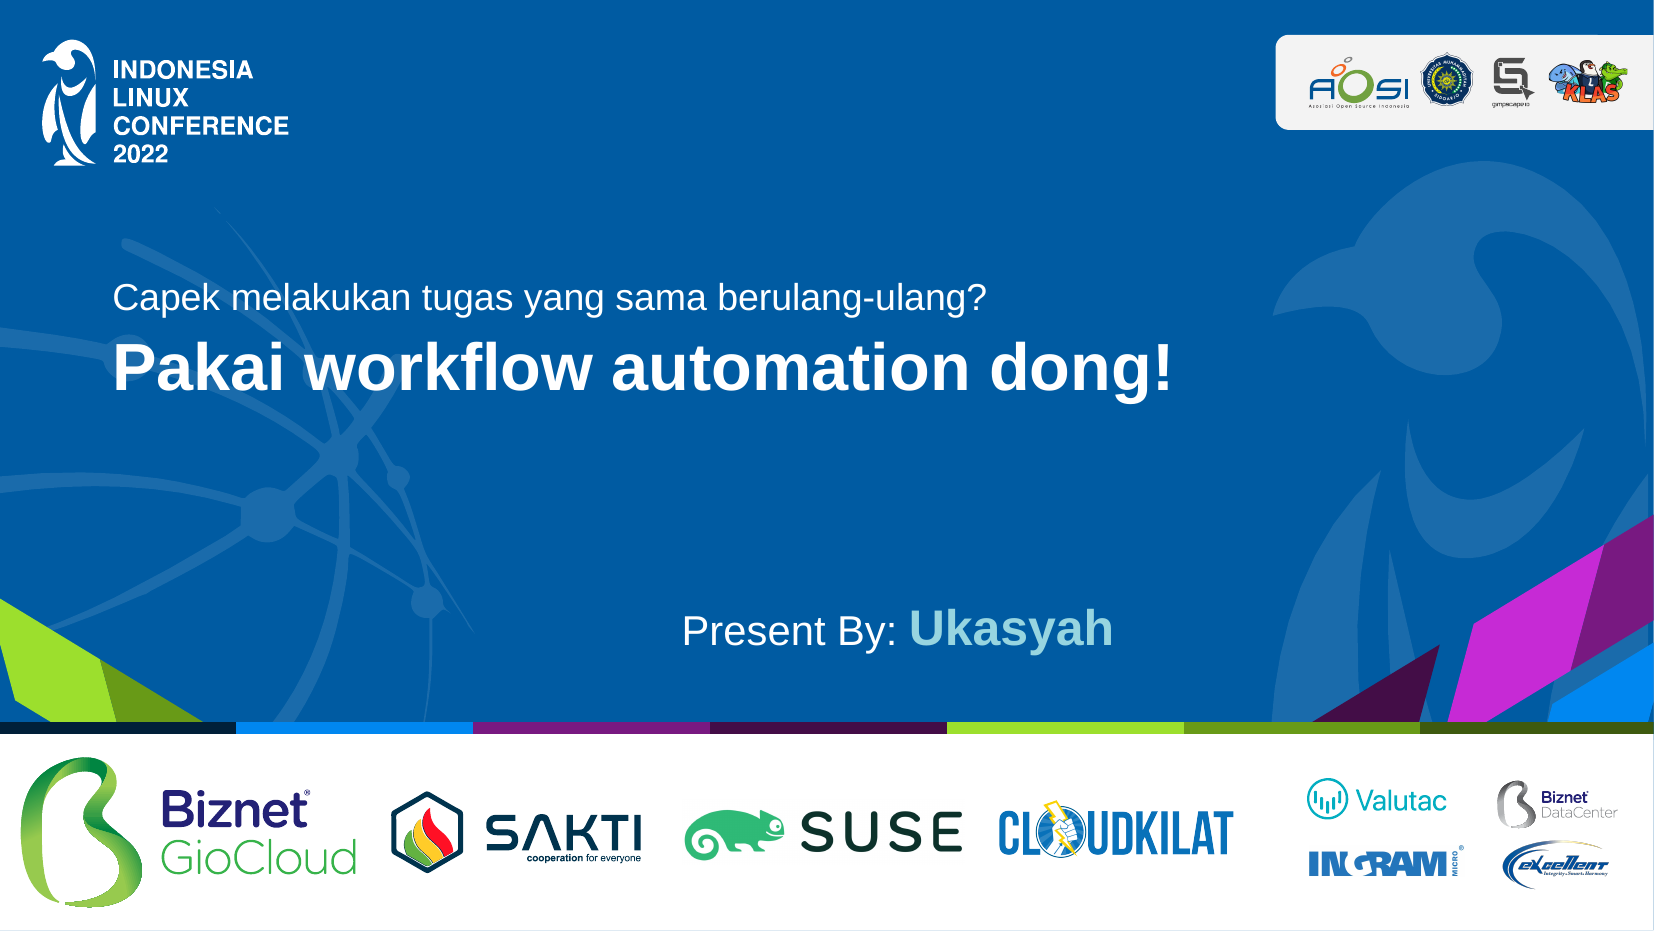

Capek melakukan tugas yang sama berulang-ulang?
Pakai workflow automation dong!
# Present By: Ukasyah